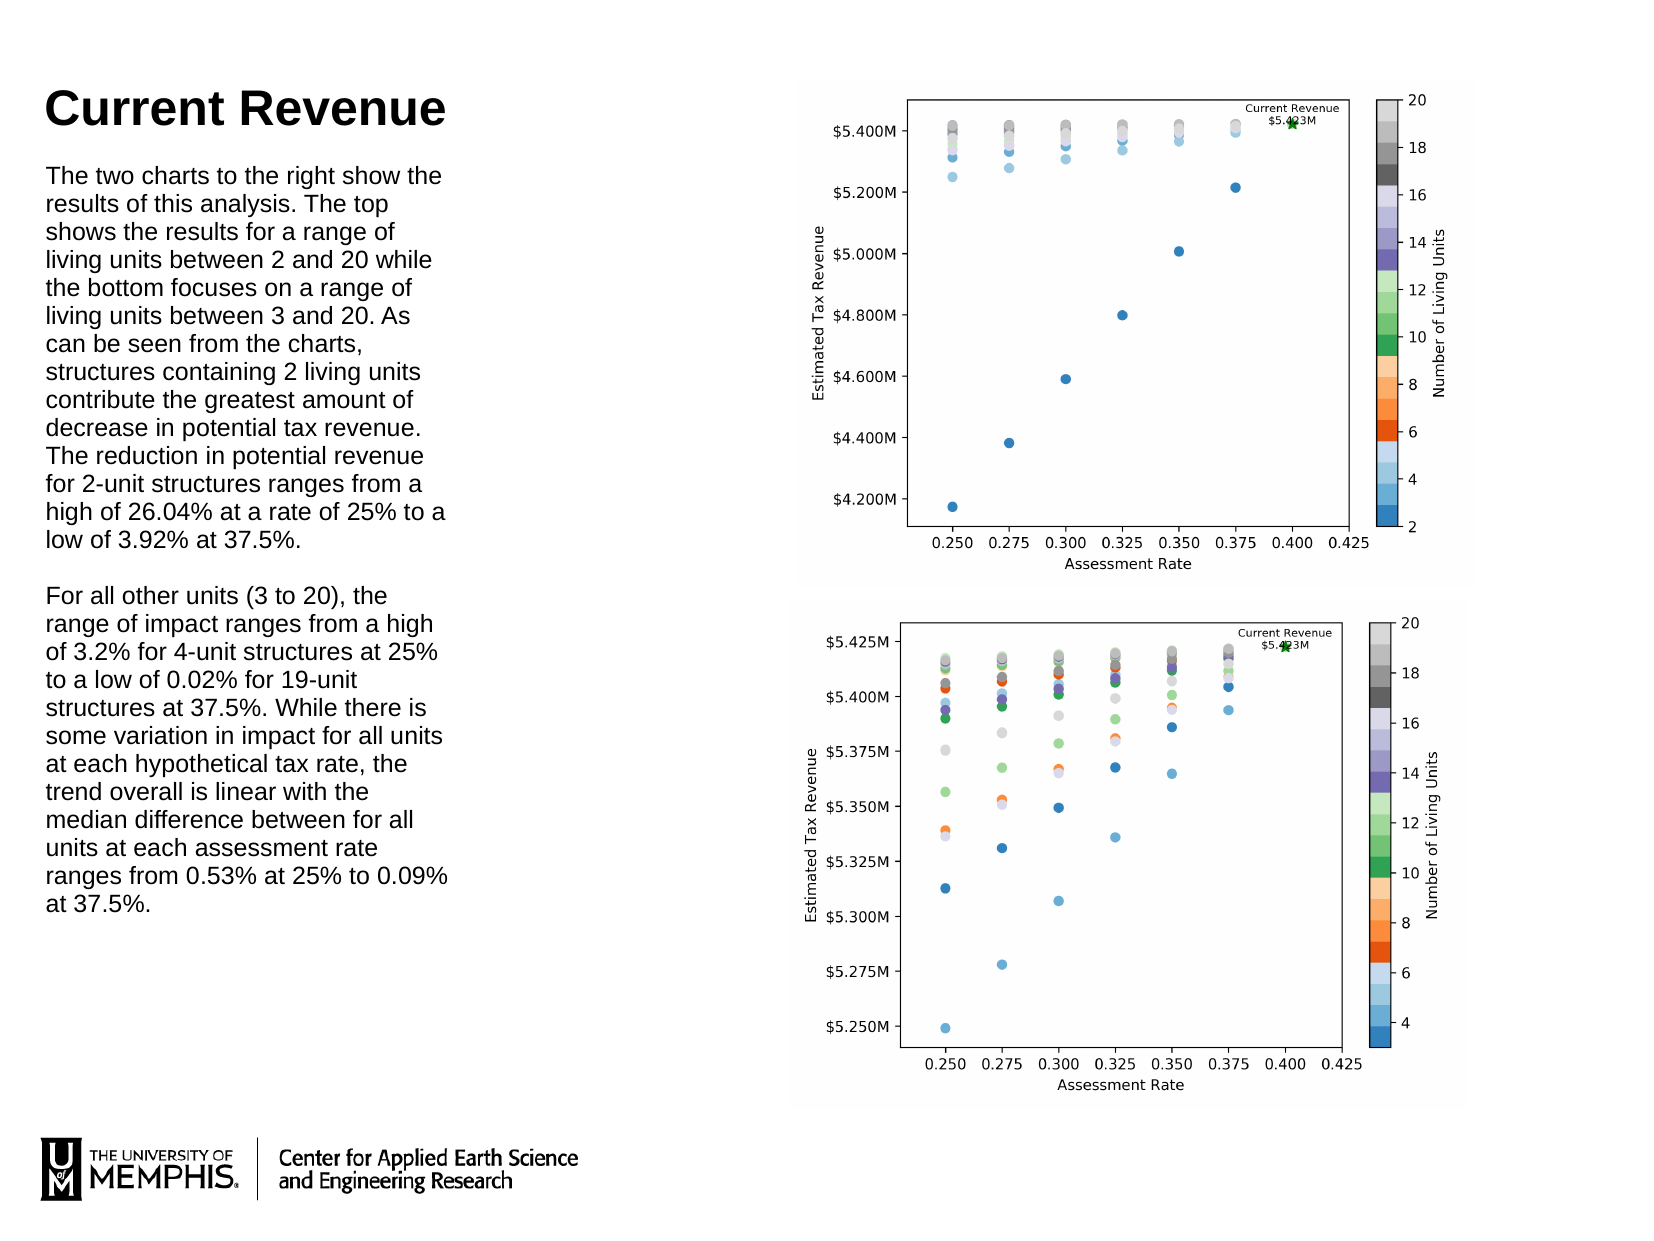

# Current Revenue
The two charts to the right show the results of this analysis. The top shows the results for a range of living units between 2 and 20 while the bottom focuses on a range of living units between 3 and 20. As can be seen from the charts, structures containing 2 living units contribute the greatest amount of decrease in potential tax revenue. The reduction in potential revenue for 2-unit structures ranges from a high of 26.04% at a rate of 25% to a low of 3.92% at 37.5%.
For all other units (3 to 20), the range of impact ranges from a high of 3.2% for 4-unit structures at 25% to a low of 0.02% for 19-unit structures at 37.5%. While there is some variation in impact for all units at each hypothetical tax rate, the trend overall is linear with the median difference between for all units at each assessment rate ranges from 0.53% at 25% to 0.09% at 37.5%.